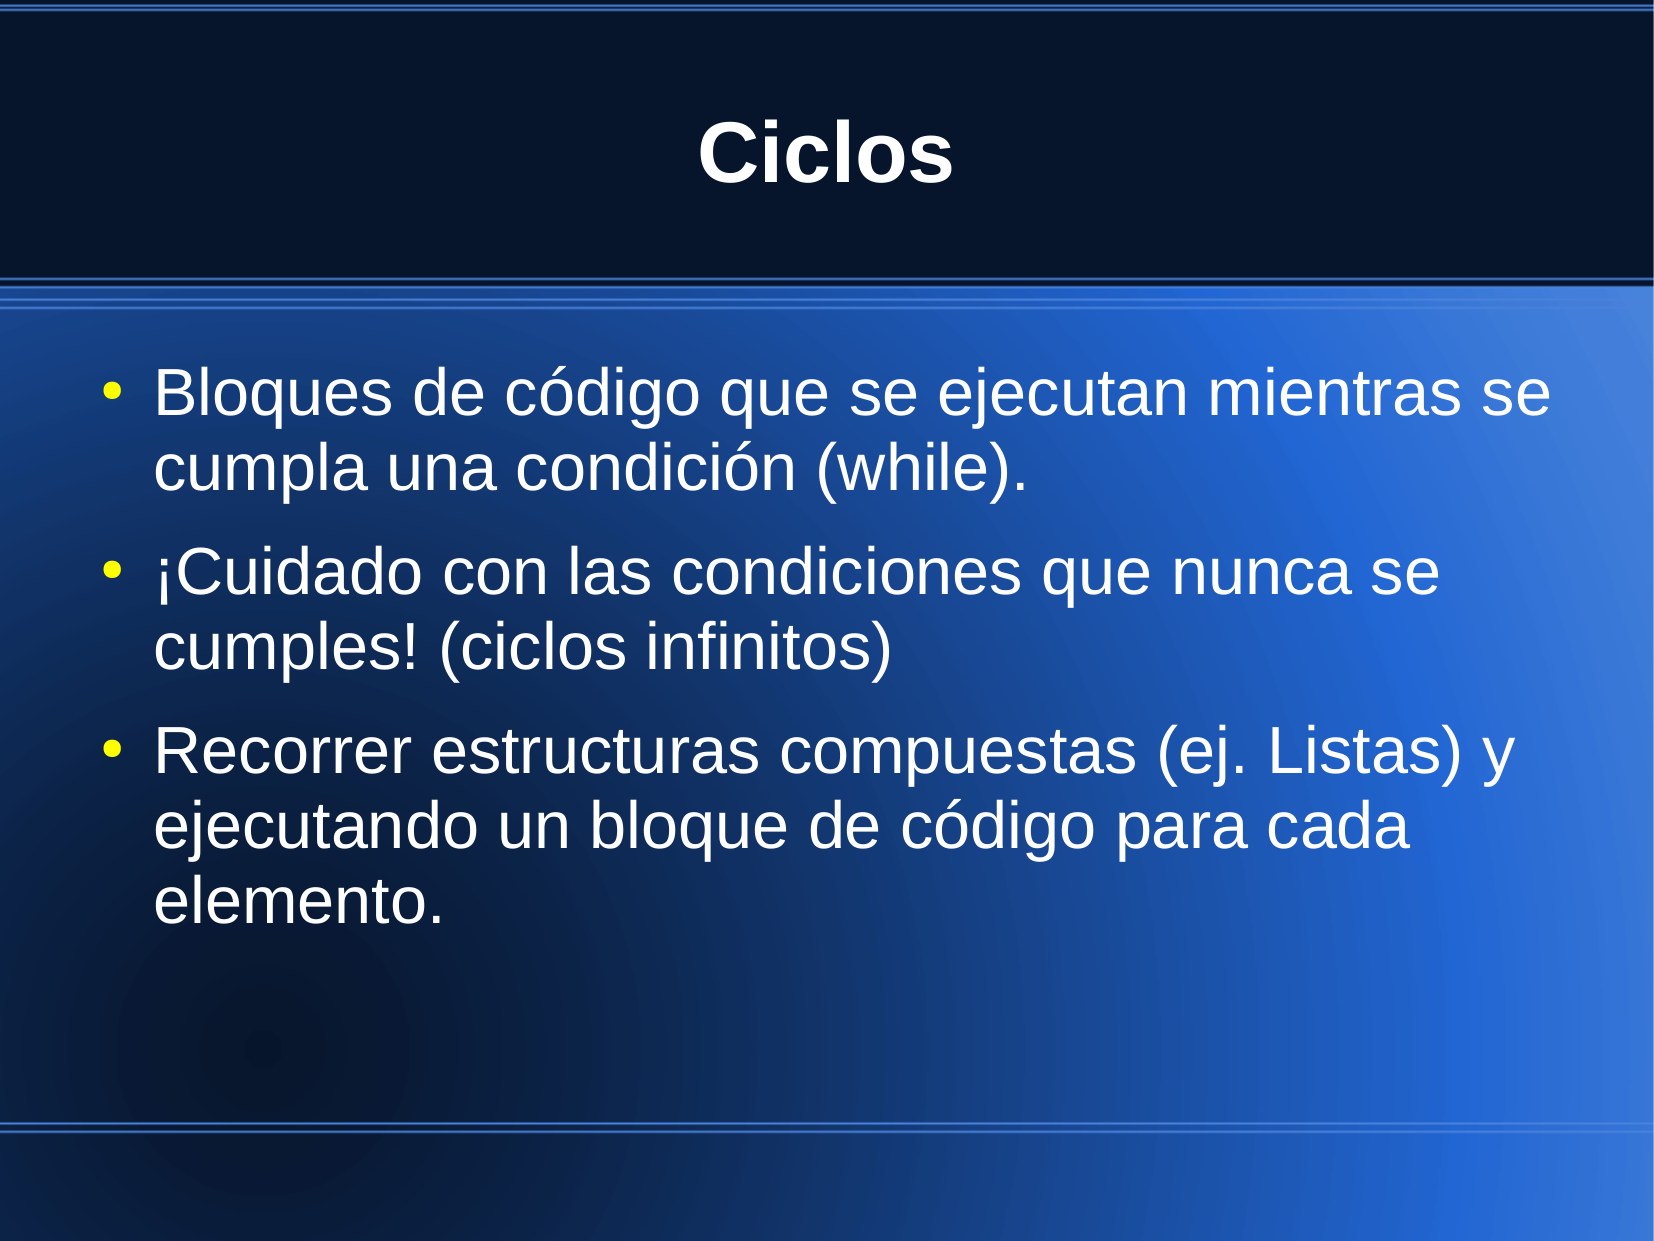

# Ciclos
Bloques de código que se ejecutan mientras se cumpla una condición (while).
¡Cuidado con las condiciones que nunca se cumples! (ciclos infinitos)
Recorrer estructuras compuestas (ej. Listas) y ejecutando un bloque de código para cada elemento.